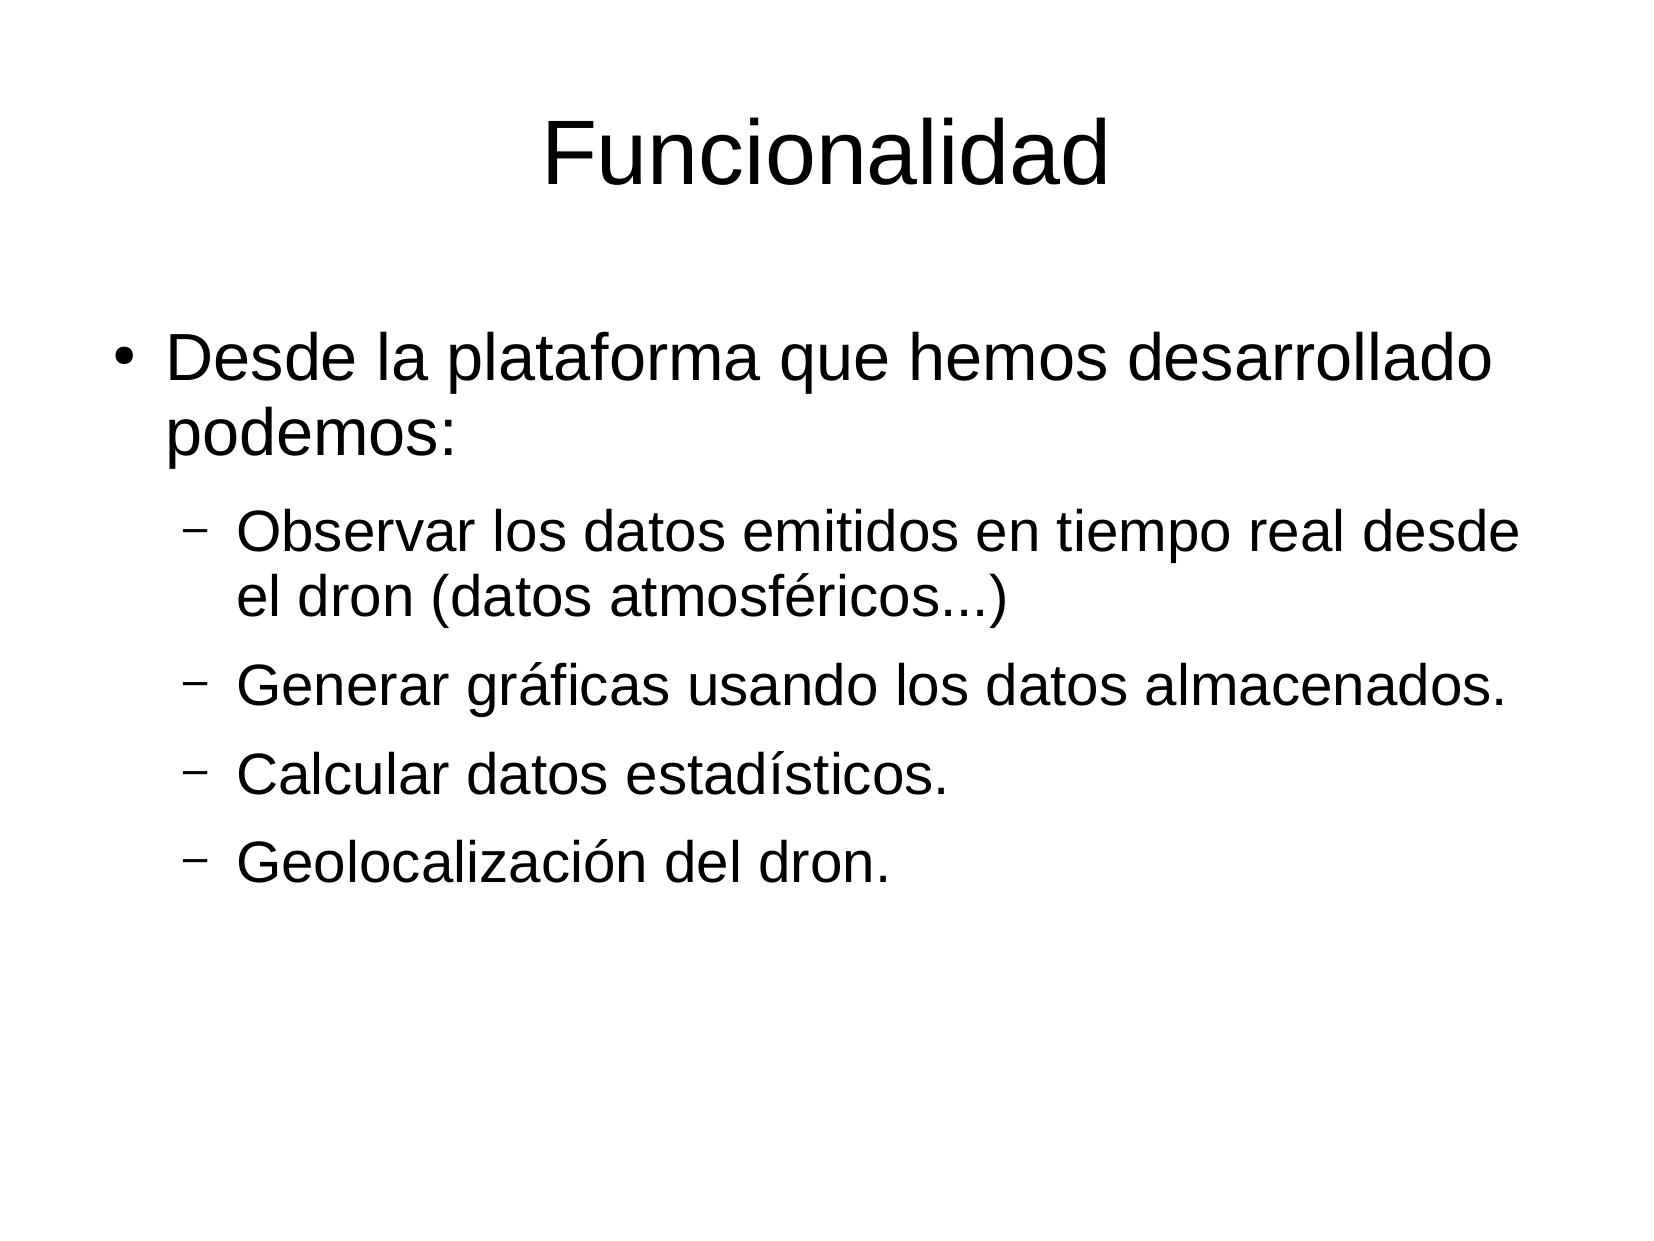

# Funcionalidad
Desde la plataforma que hemos desarrollado podemos:
Observar los datos emitidos en tiempo real desde el dron (datos atmosféricos...)
Generar gráficas usando los datos almacenados.
Calcular datos estadísticos.
Geolocalización del dron.